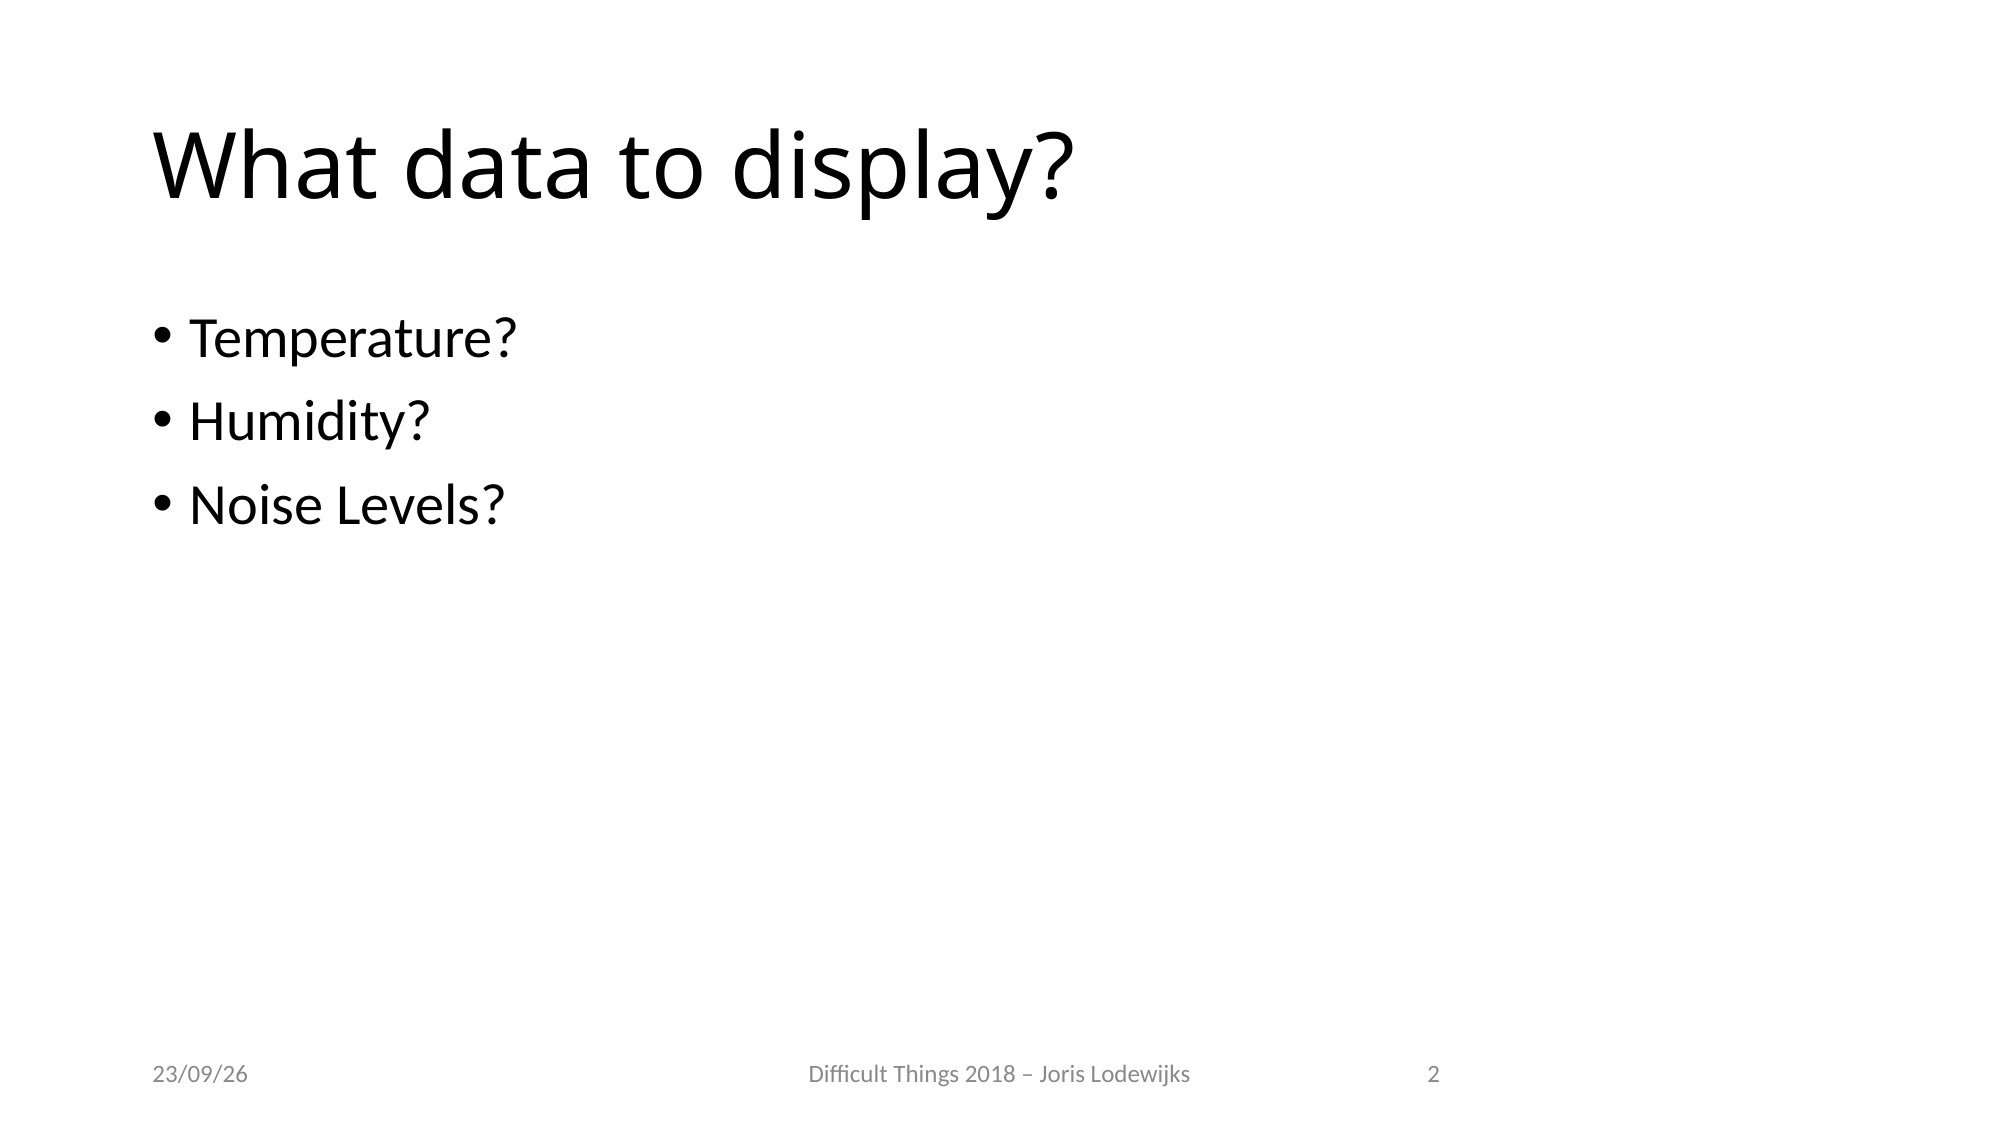

# What data to display?
Temperature?
Humidity?
Noise Levels?
Difficult Things 2018 – Joris Lodewijks
2